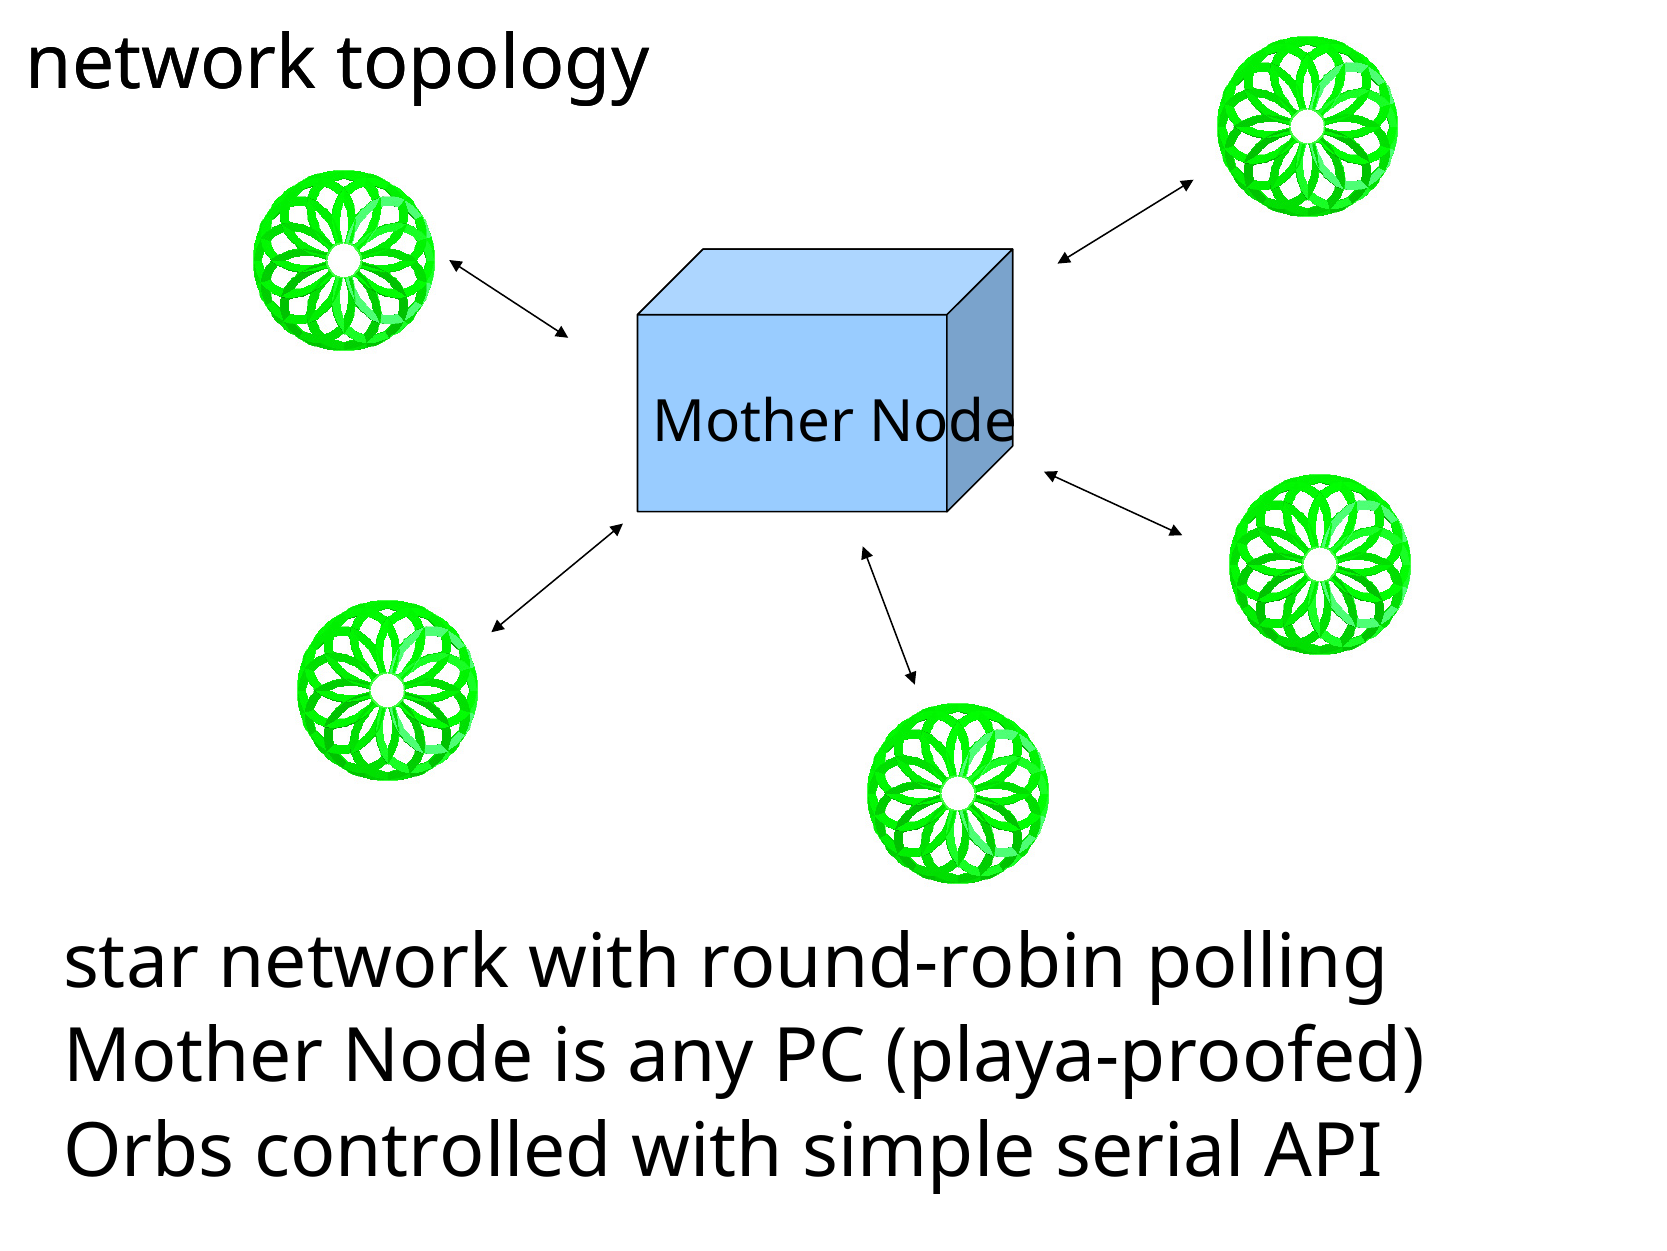

# network topology
network topology
Mother Node
star network with round-robin polling
Mother Node is any PC (playa-proofed)
Orbs controlled with simple serial API